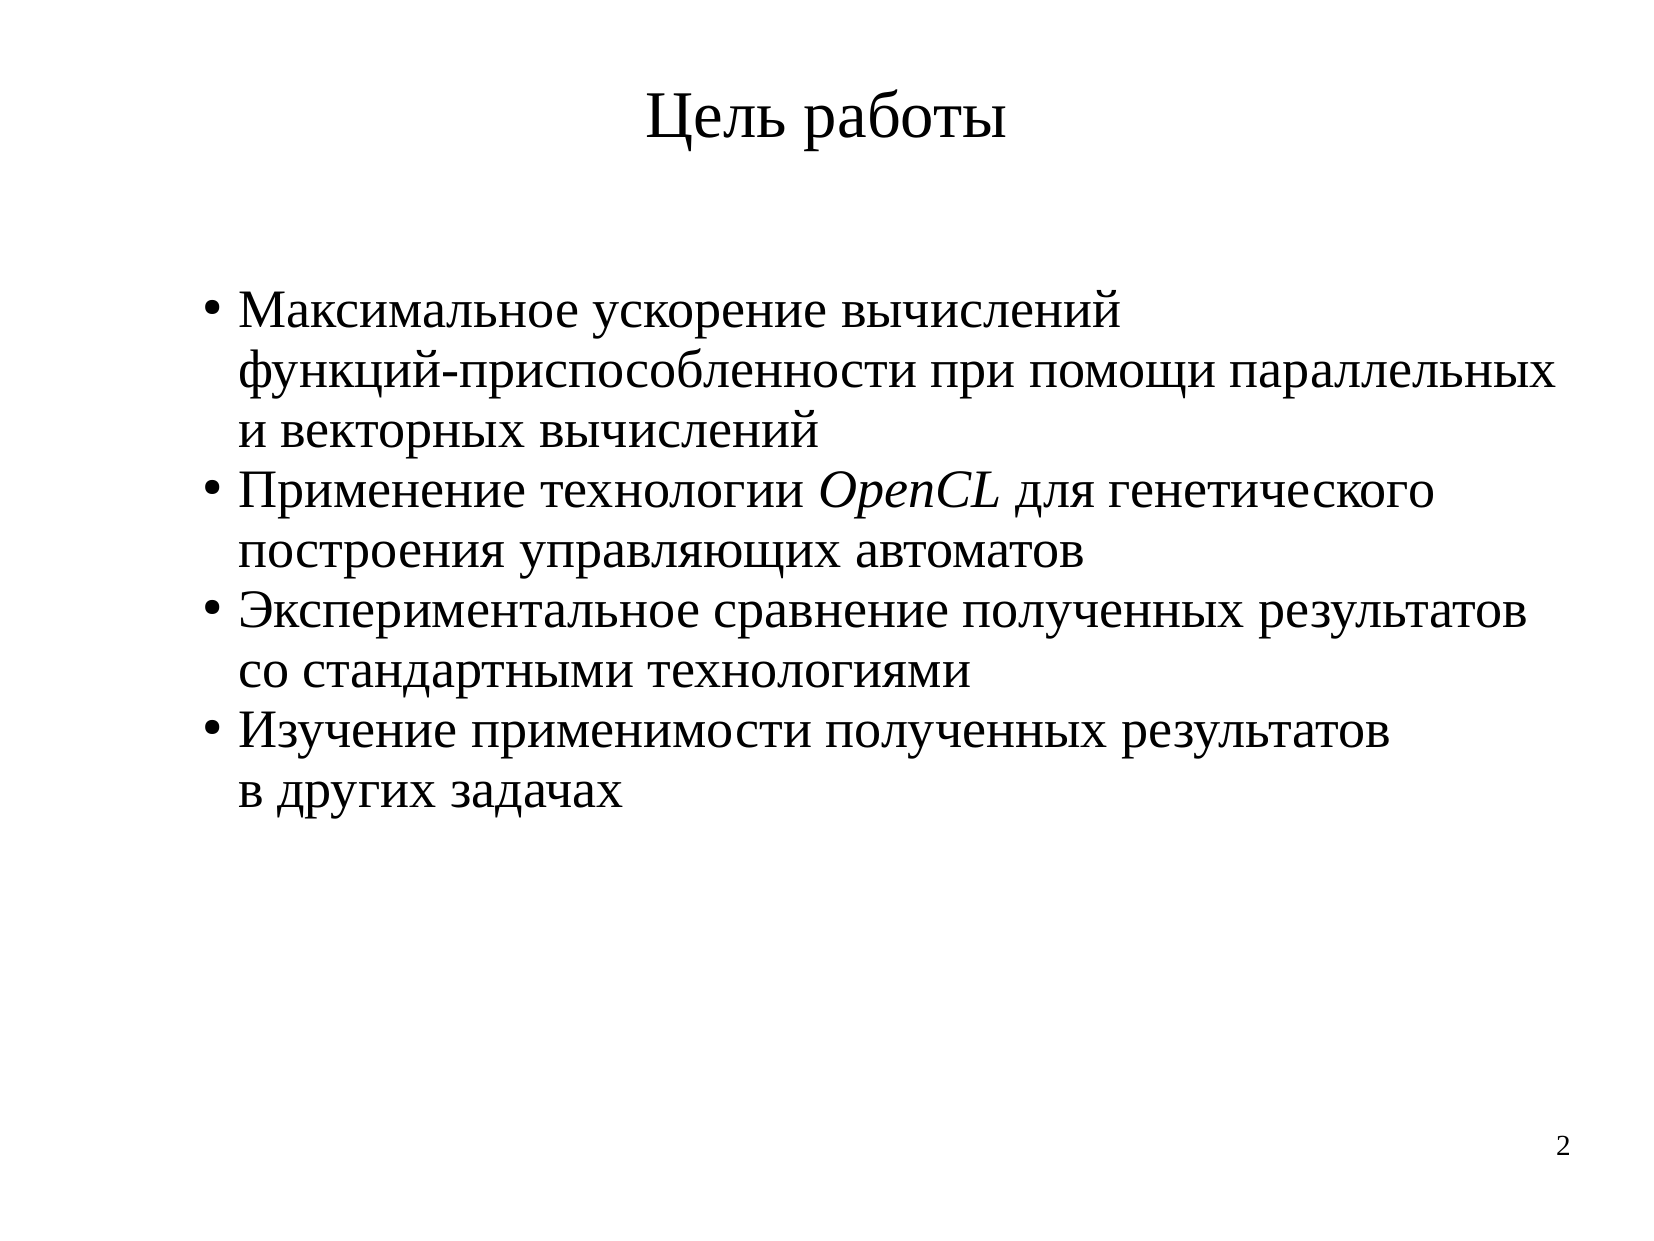

Цель работы
Максимальное ускорение вычислений
функций-приспособленности при помощи параллельных
и векторных вычислений
Применение технологии OpenCL для генетического
построения управляющих автоматов
Экспериментальное сравнение полученных результатов
со стандартными технологиями
Изучение применимости полученных результатов
в других задачах
2